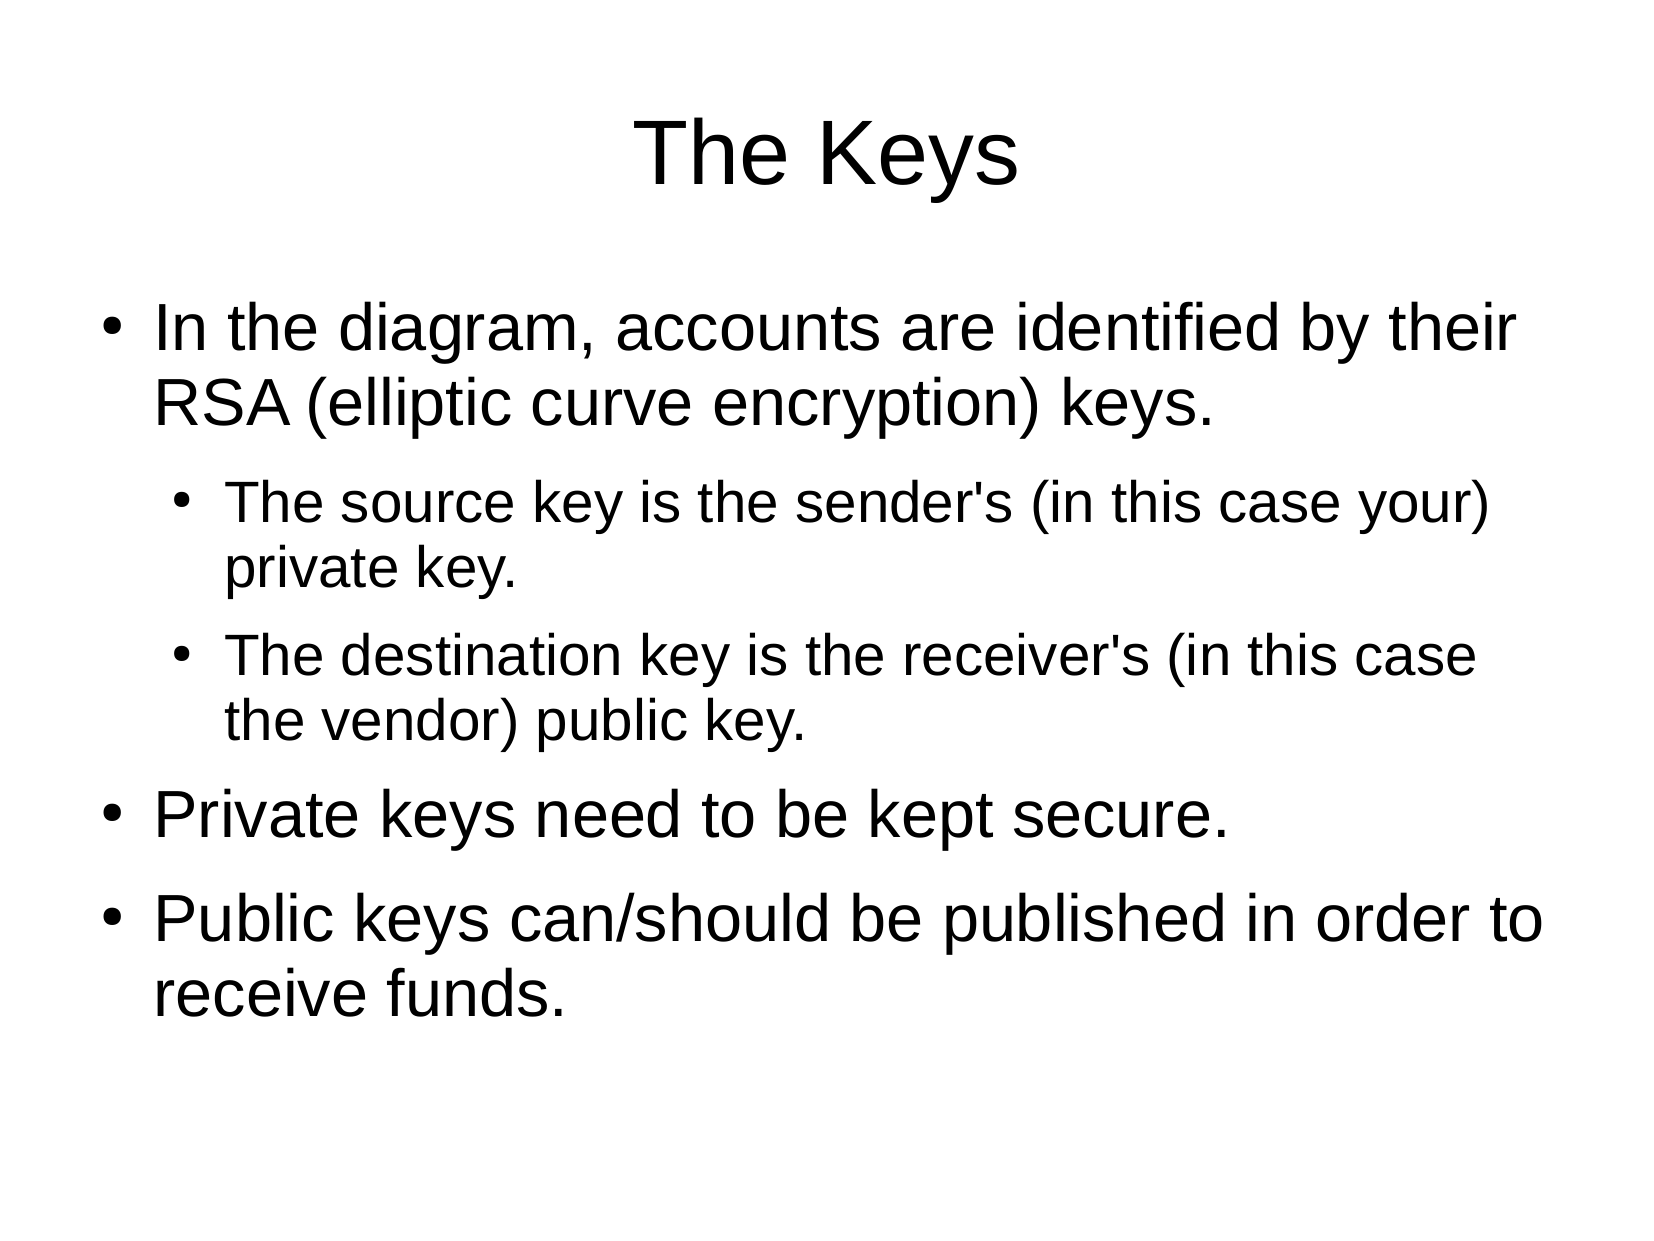

# The Keys
In the diagram, accounts are identified by their RSA (elliptic curve encryption) keys.
The source key is the sender's (in this case your) private key.
The destination key is the receiver's (in this case the vendor) public key.
Private keys need to be kept secure.
Public keys can/should be published in order to receive funds.